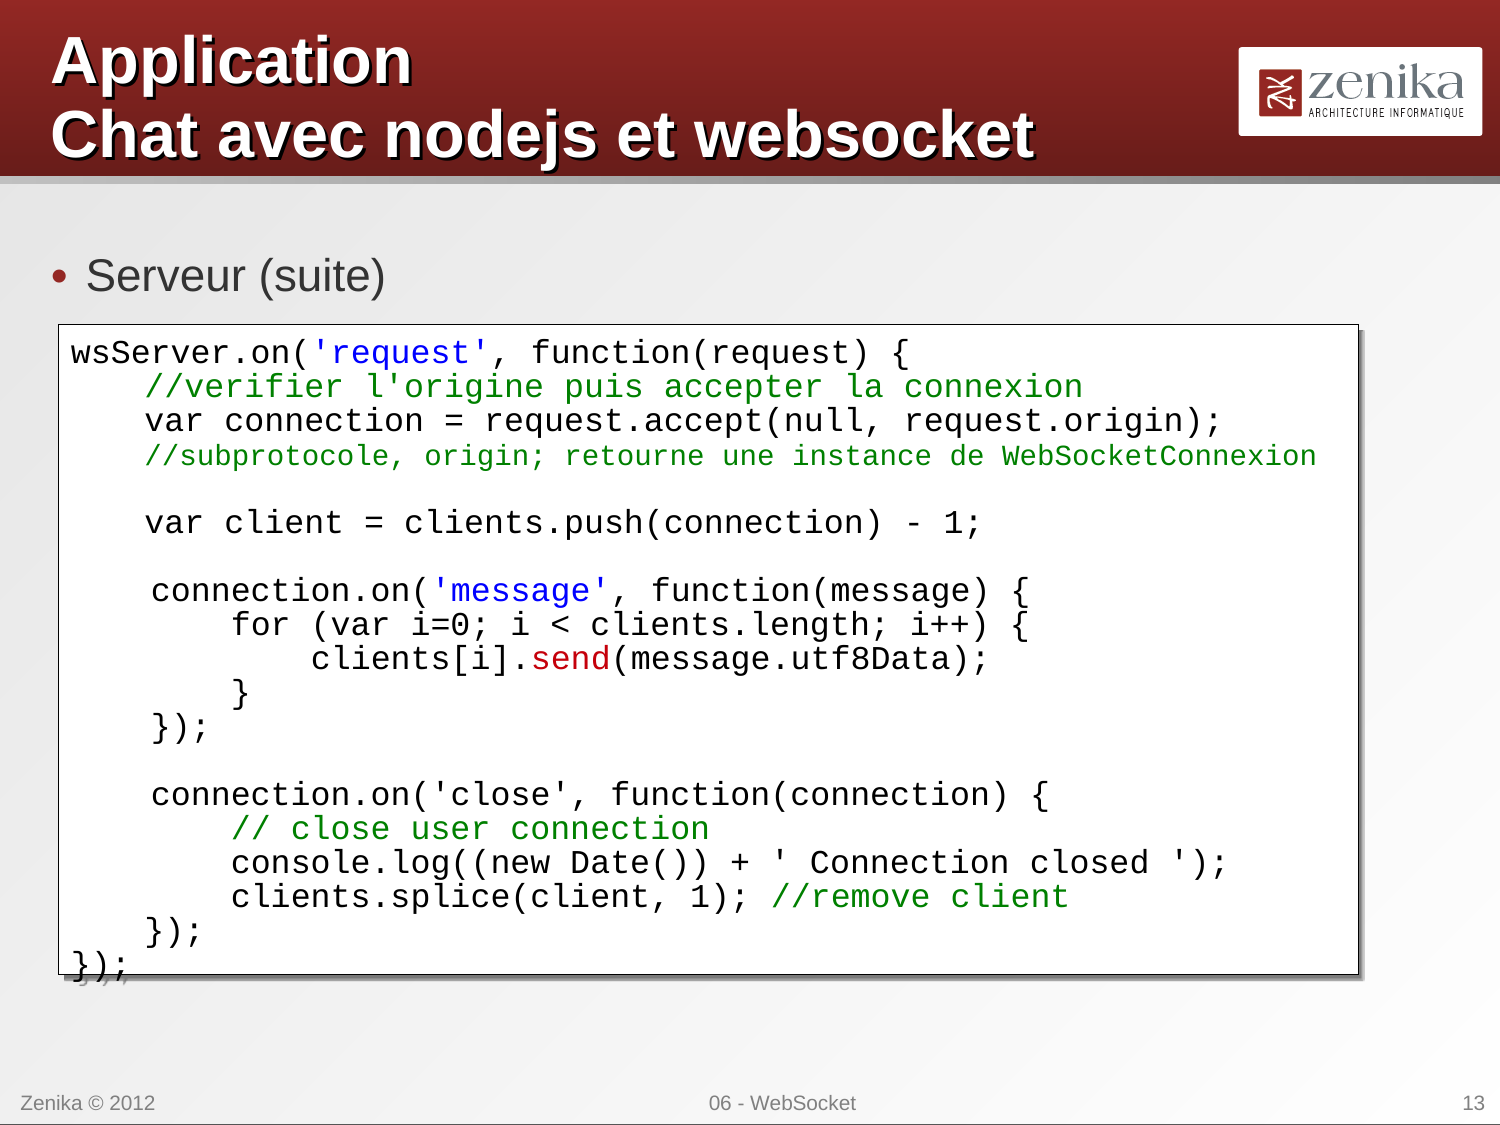

# Application Chat avec nodejs et websocket
Serveur (suite)
wsServer.on('request', function(request) {
	//verifier l'origine puis accepter la connexion
	var connection = request.accept(null, request.origin); 			//subprotocole, origin; retourne une instance de WebSocketConnexion
	var client = clients.push(connection) - 1;
 connection.on('message', function(message) {
 for (var i=0; i < clients.length; i++) {
 clients[i].send(message.utf8Data);
 }
 });
 connection.on('close', function(connection) {
 // close user connection
 console.log((new Date()) + ' Connection closed ');
 clients.splice(client, 1); //remove client
	});
});